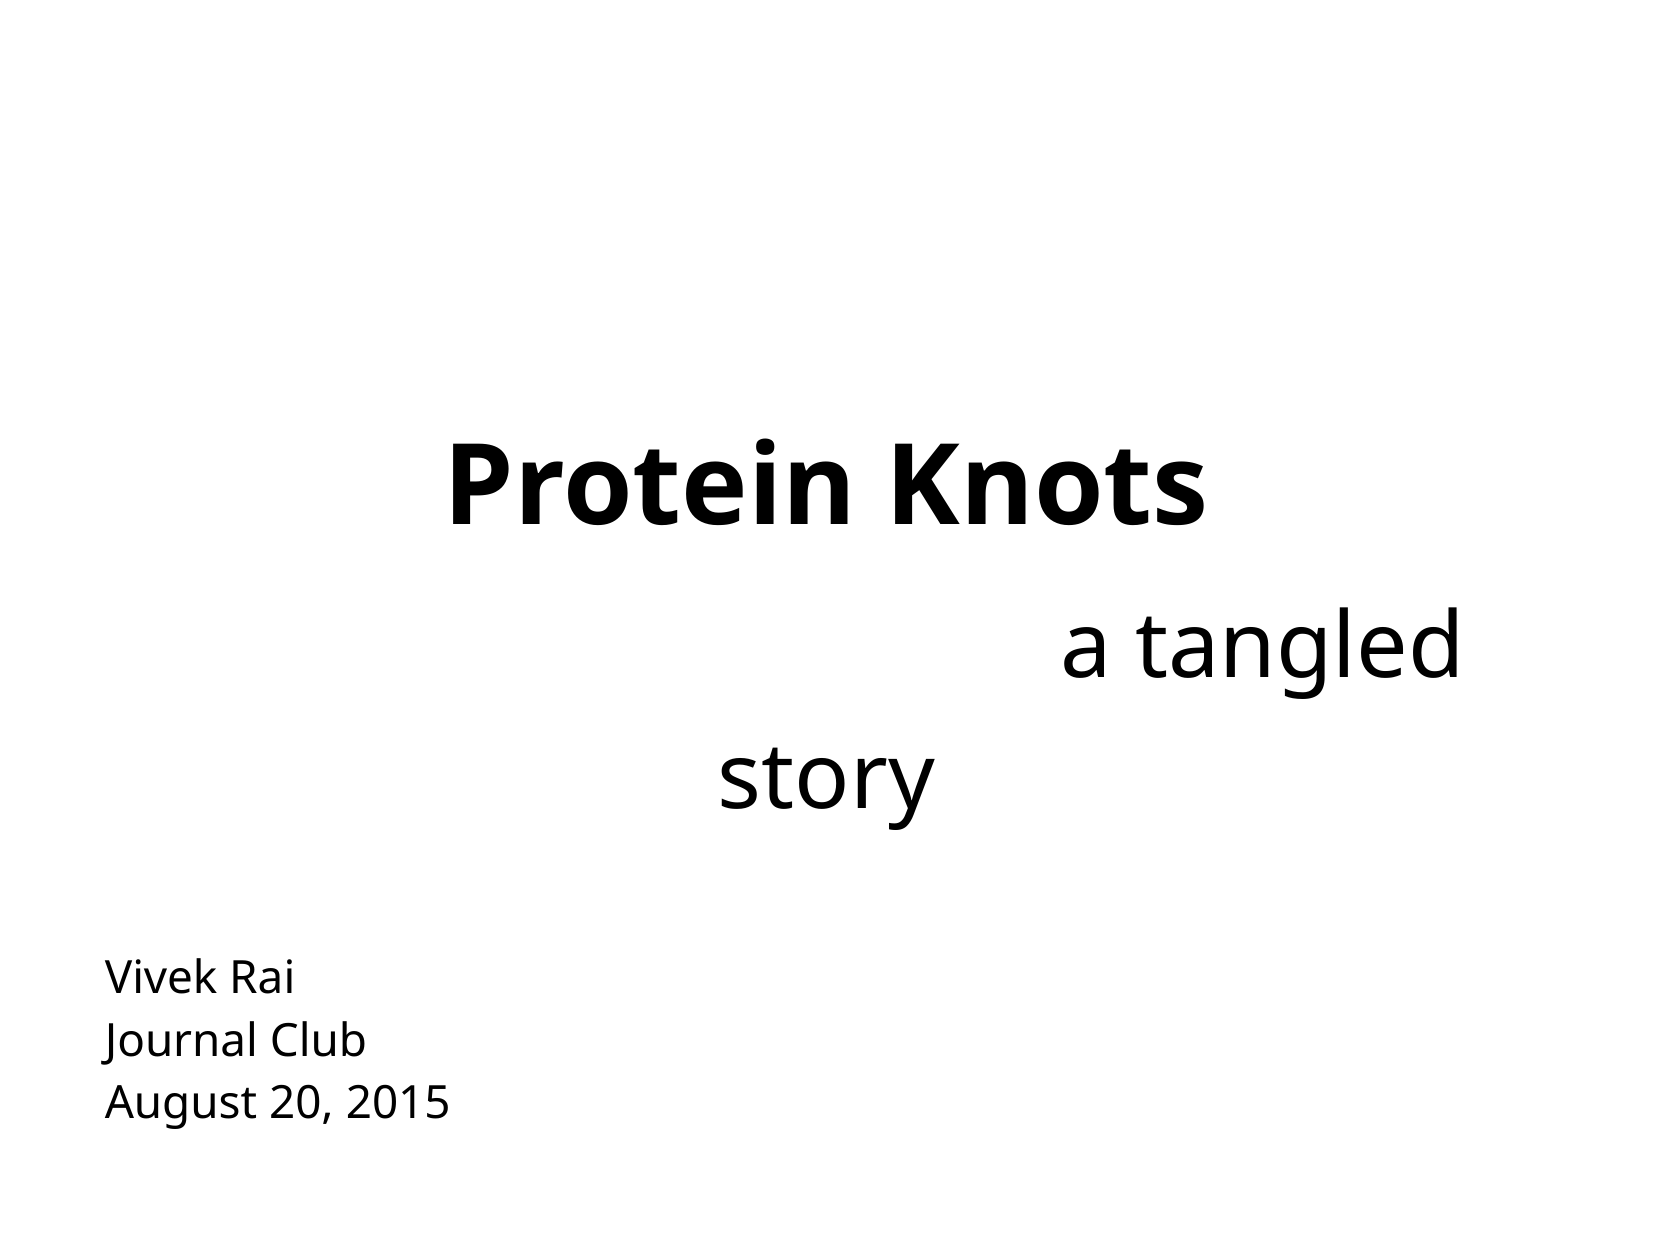

# Protein Knots a tangled story
Vivek Rai
Journal Club
August 20, 2015